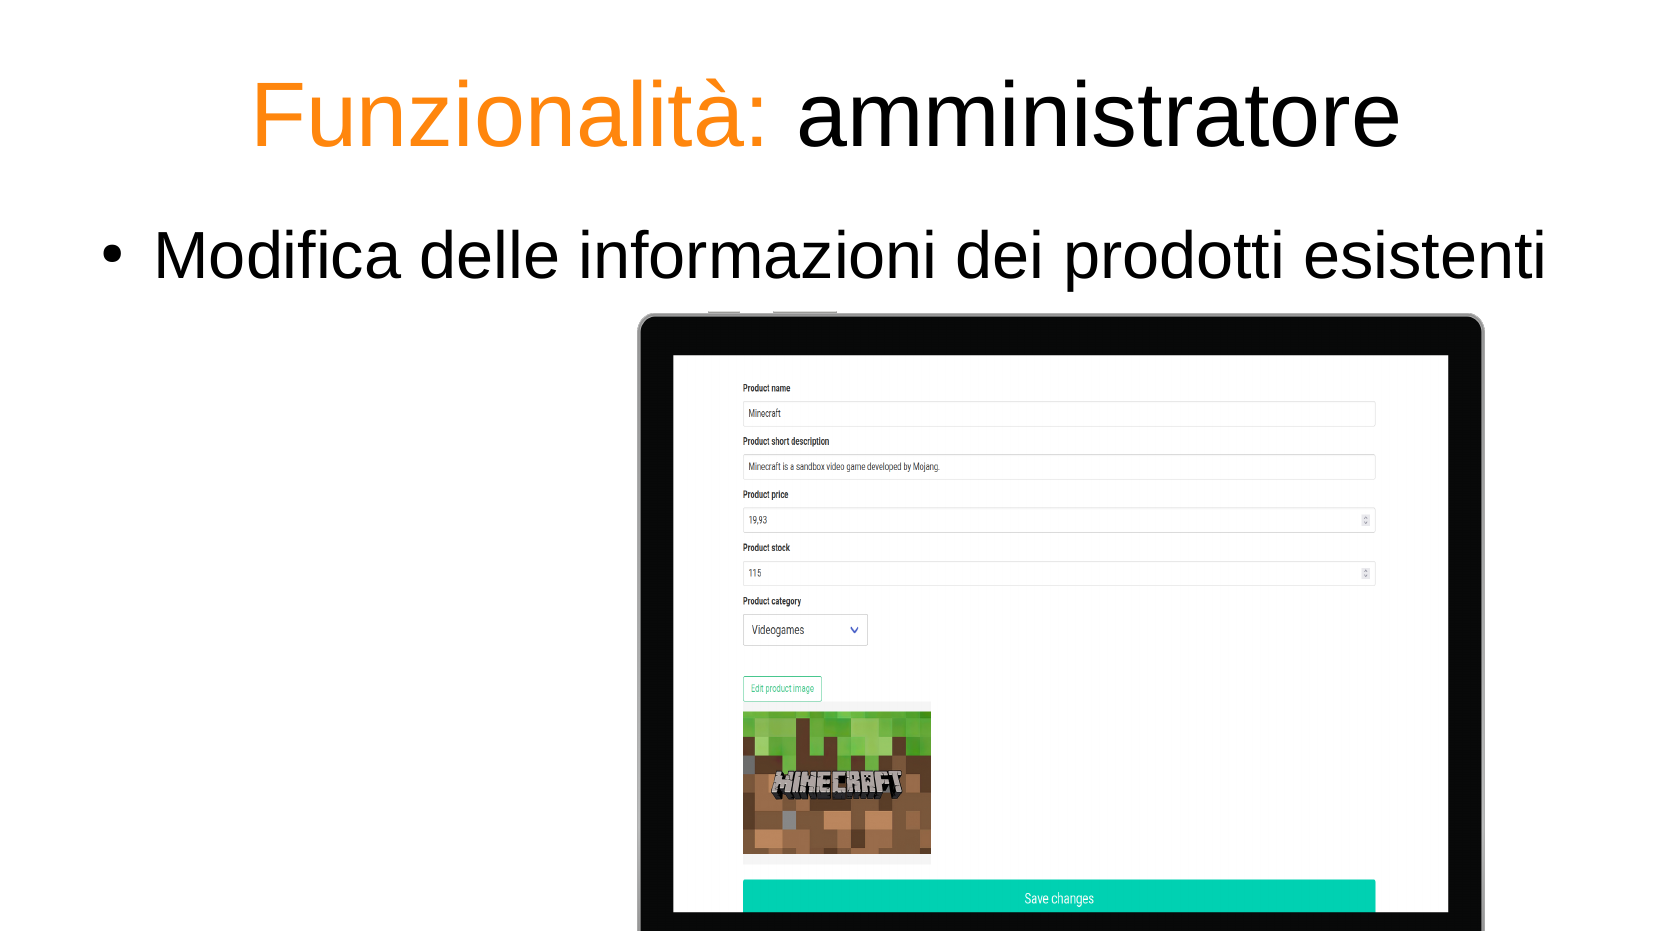

# Funzionalità: amministratore
Modifica delle informazioni dei prodotti esistenti